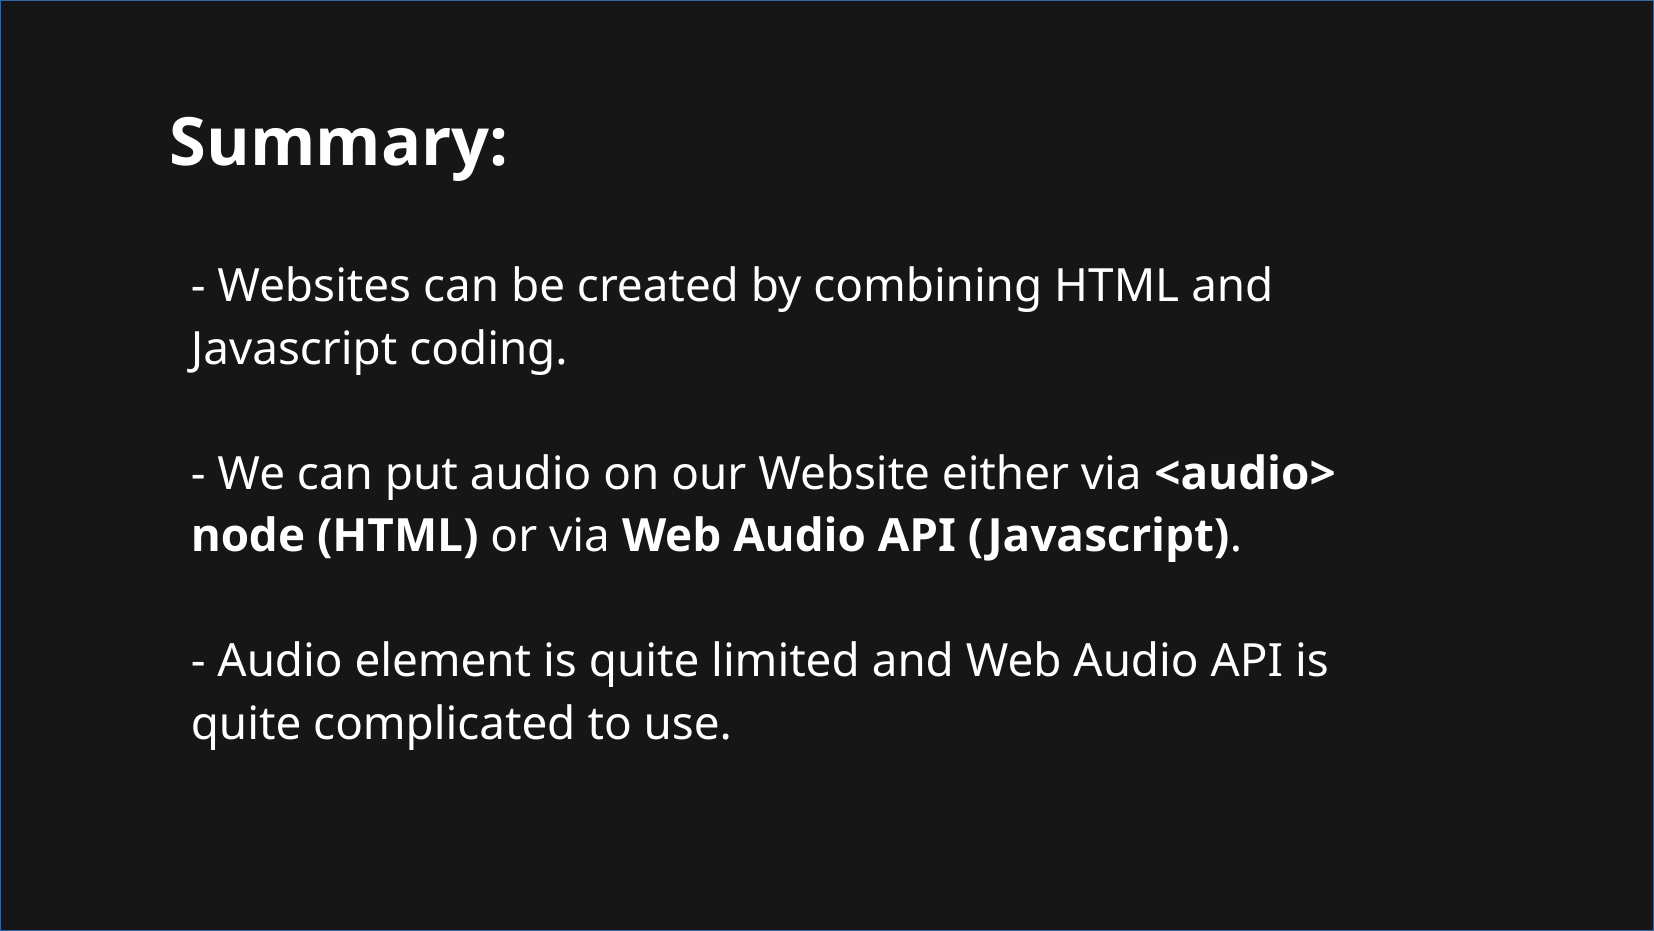

# Summary:
- Websites can be created by combining HTML and Javascript coding.
- We can put audio on our Website either via <audio> node (HTML) or via Web Audio API (Javascript).
- Audio element is quite limited and Web Audio API is quite complicated to use.